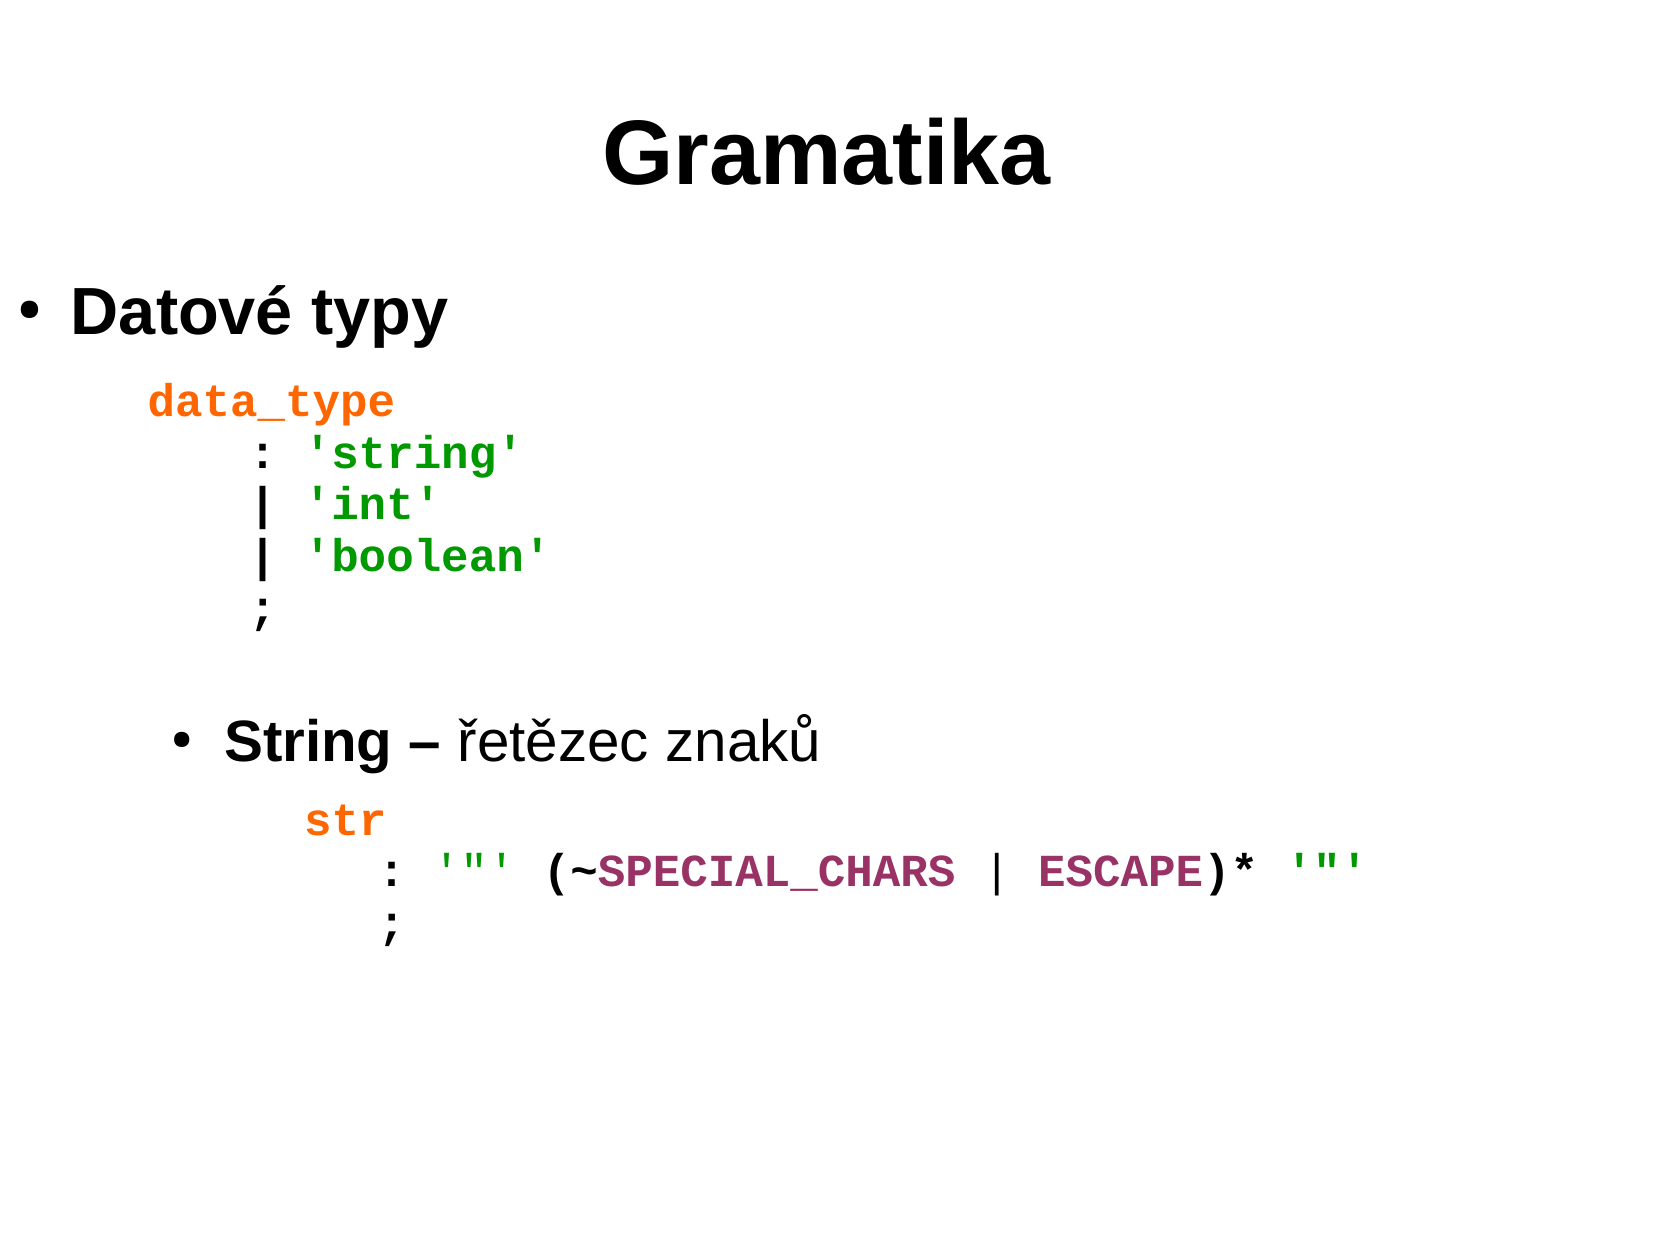

# Gramatika
Datové typy
 		data_type
 		 : 'string'
 	 	 | 'int'
 	 	 | 'boolean'
 	 	 ;
String – řetězec znaků
 			str
 			: '"' (~SPECIAL_CHARS | ESCAPE)* '"'
 			;